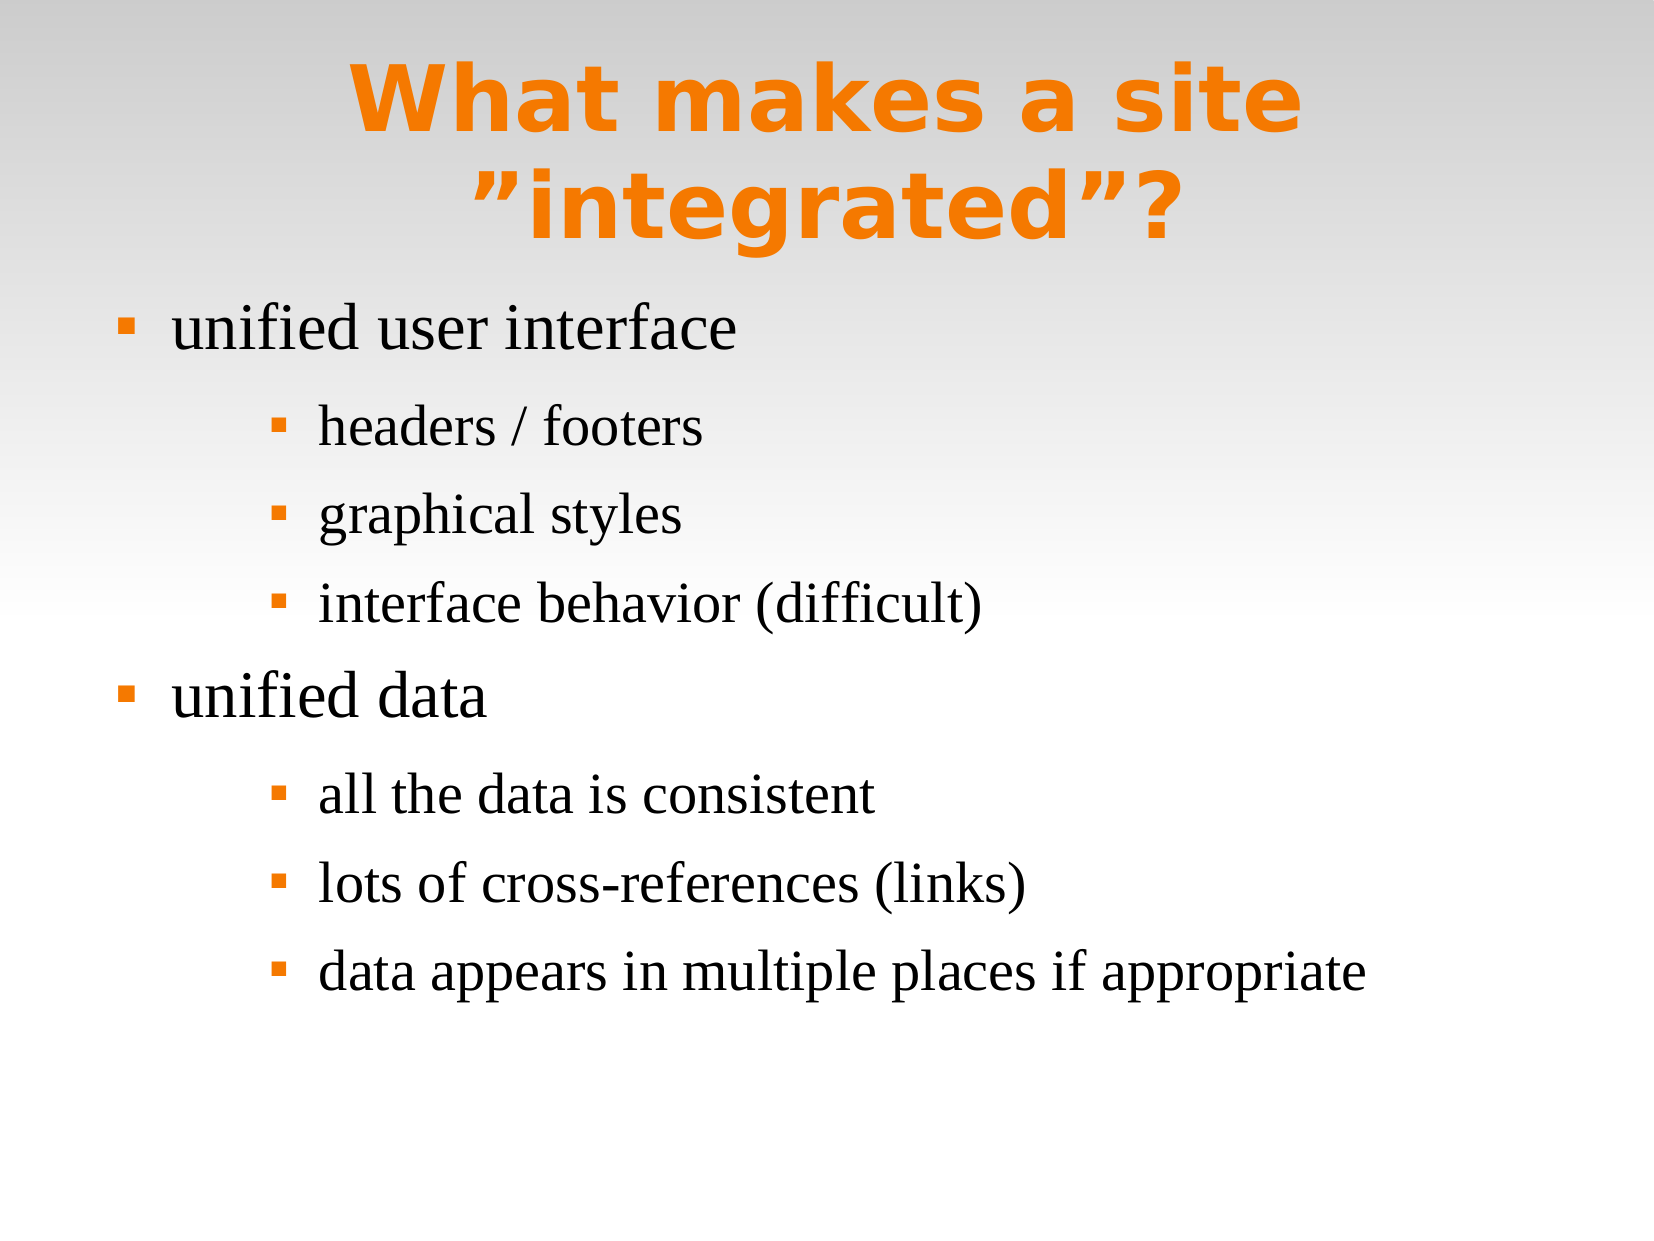

# What makes a site ”integrated”?
unified user interface
headers / footers
graphical styles
interface behavior (difficult)
unified data
all the data is consistent
lots of cross-references (links)
data appears in multiple places if appropriate